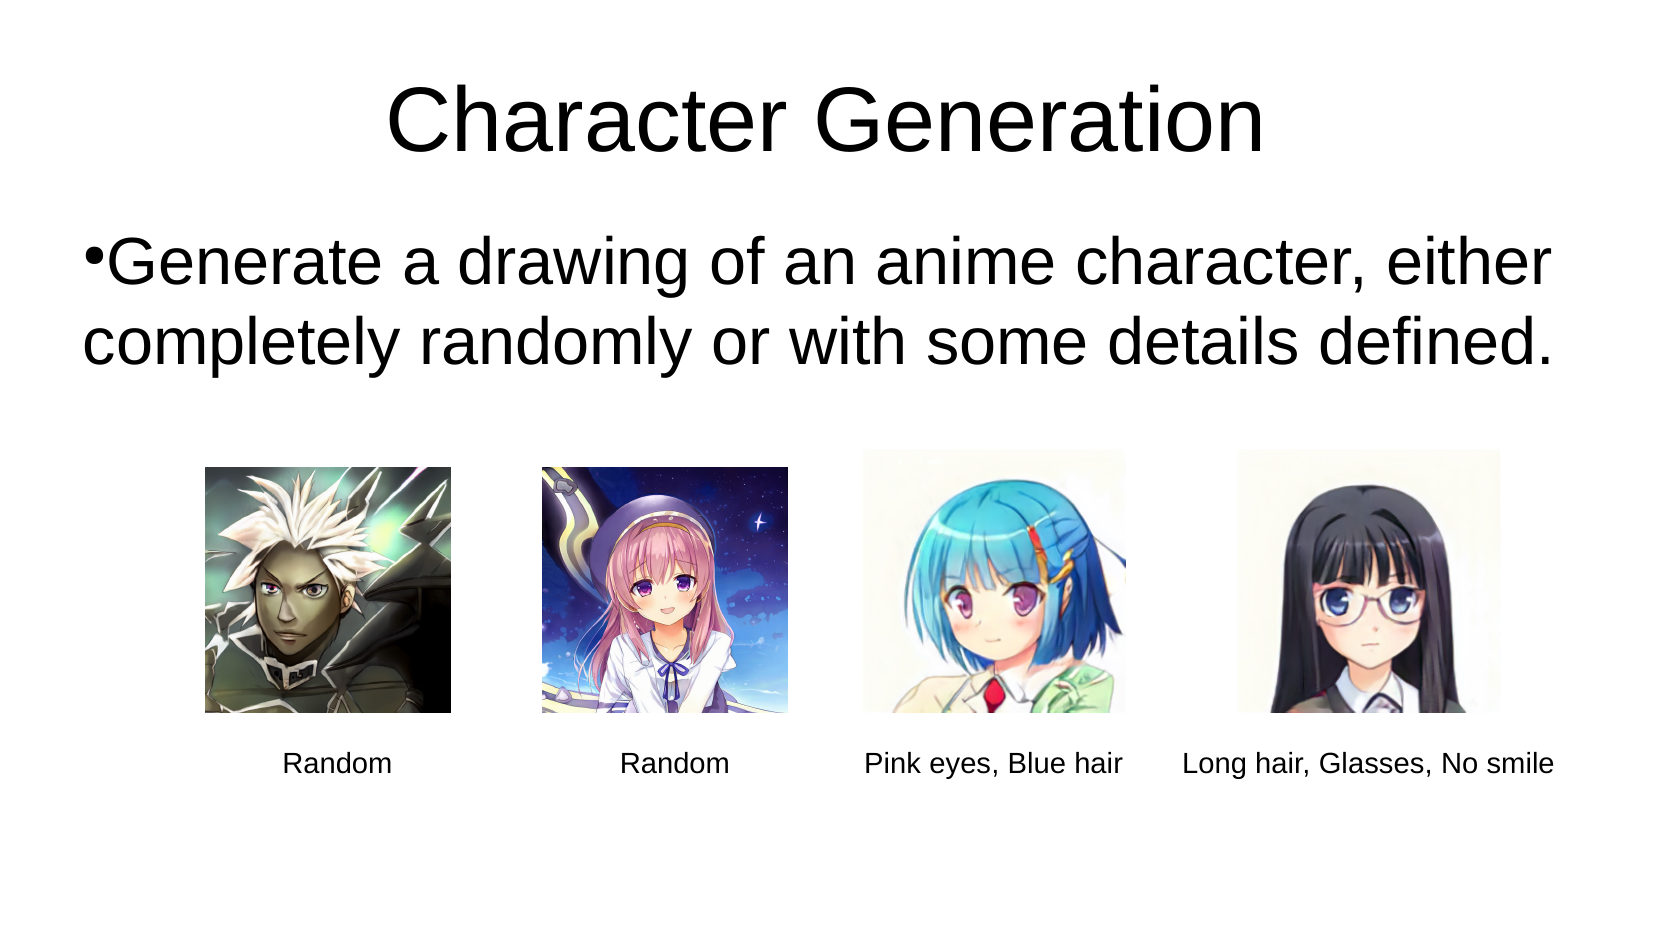

# Character Generation
Generate a drawing of an anime character, either completely randomly or with some details defined.
Random
Random
Pink eyes, Blue hair
Long hair, Glasses, No smile